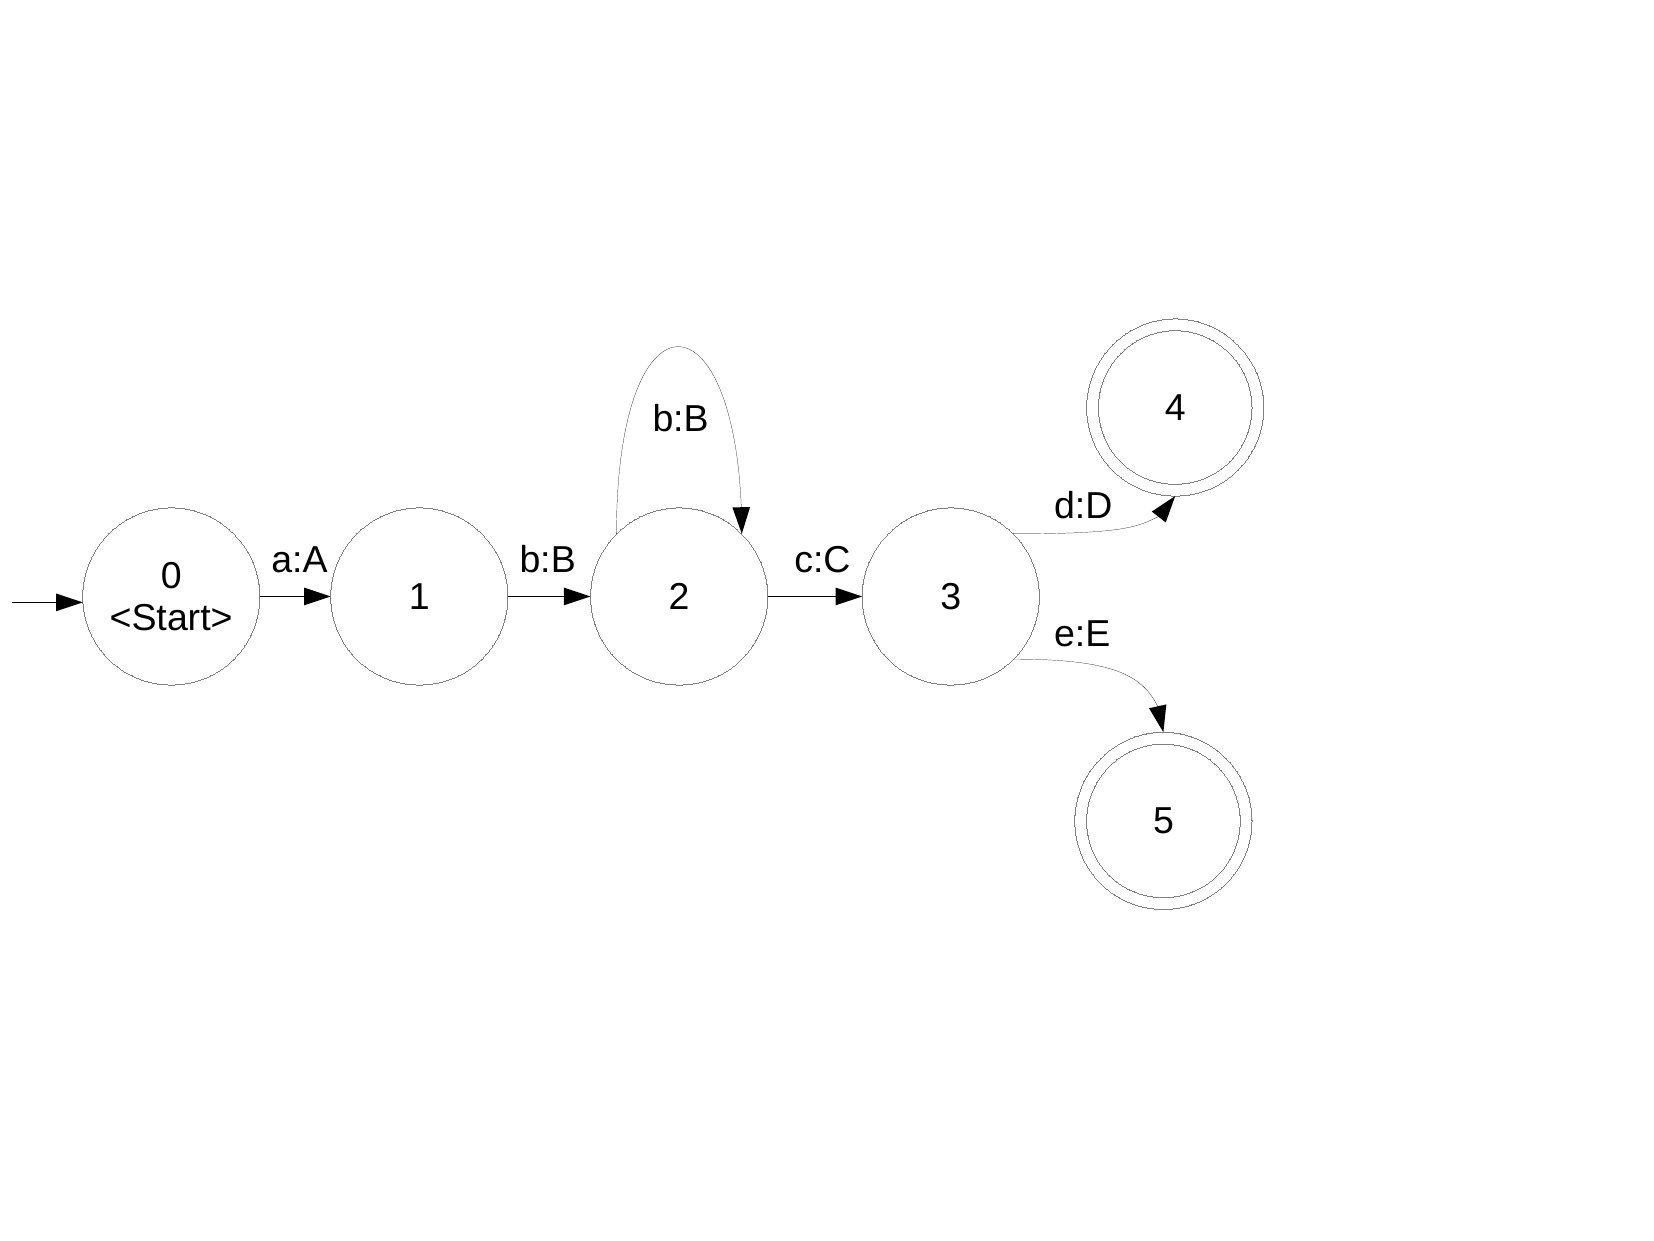

4
b:B
d:D
0
<Start>
1
2
3
a:A
b:B
c:C
e:E
5